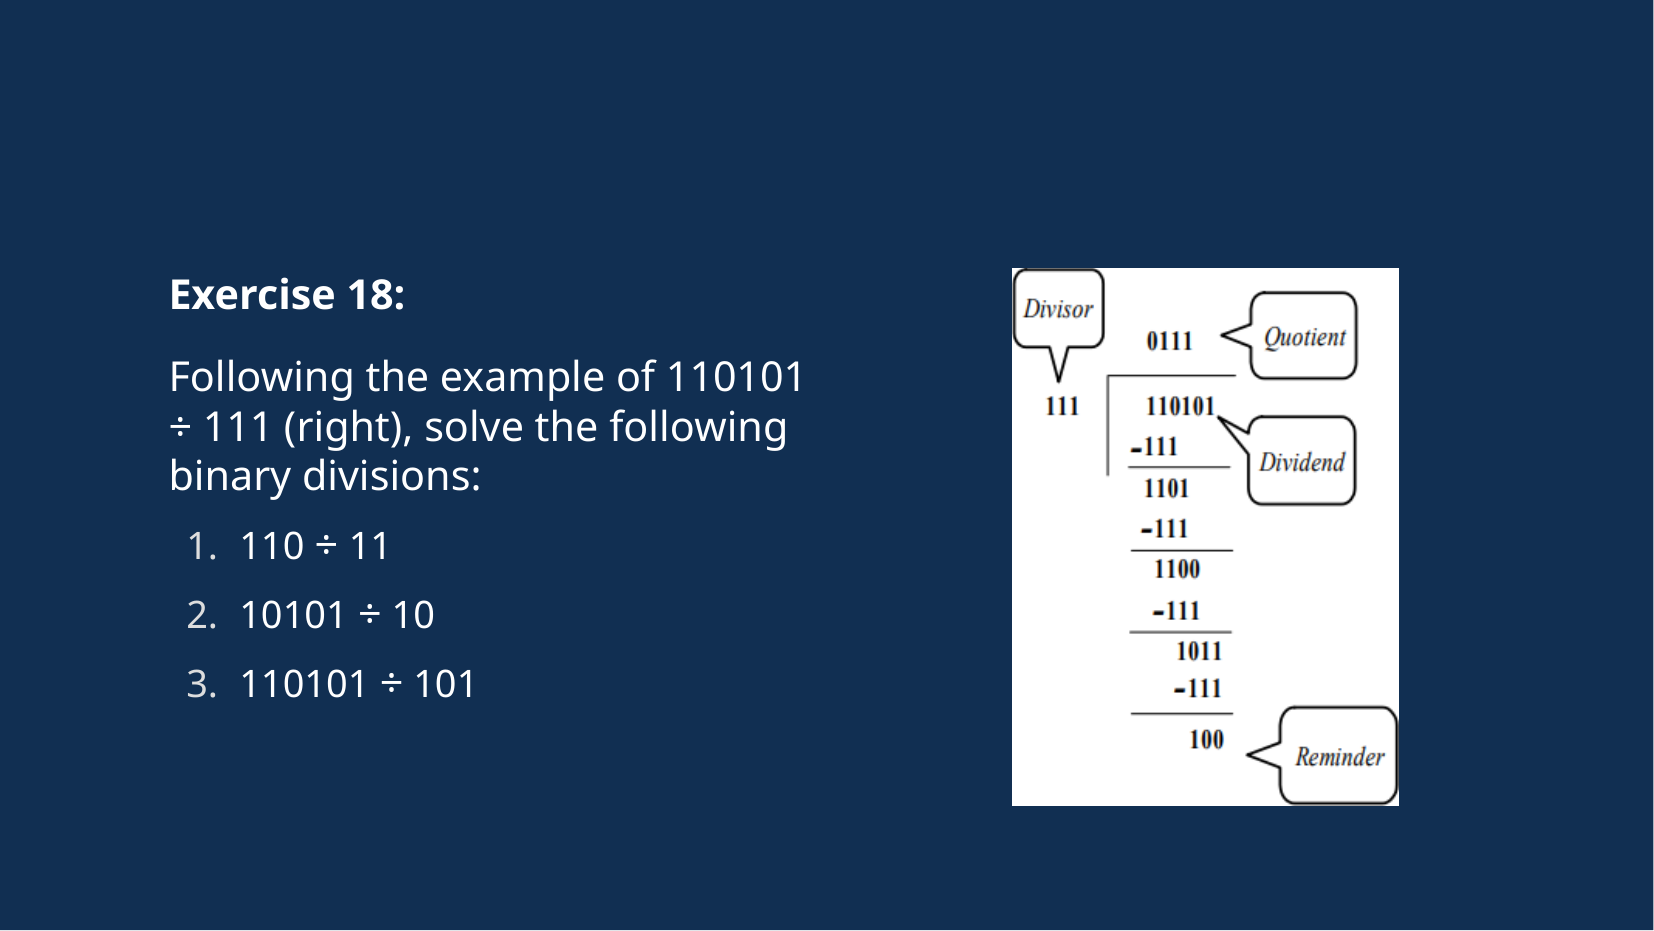

#
Exercise 18:
Following the example of 110101 ÷ 111 (right), solve the following binary divisions:
110 ÷ 11
10101 ÷ 10
110101 ÷ 101